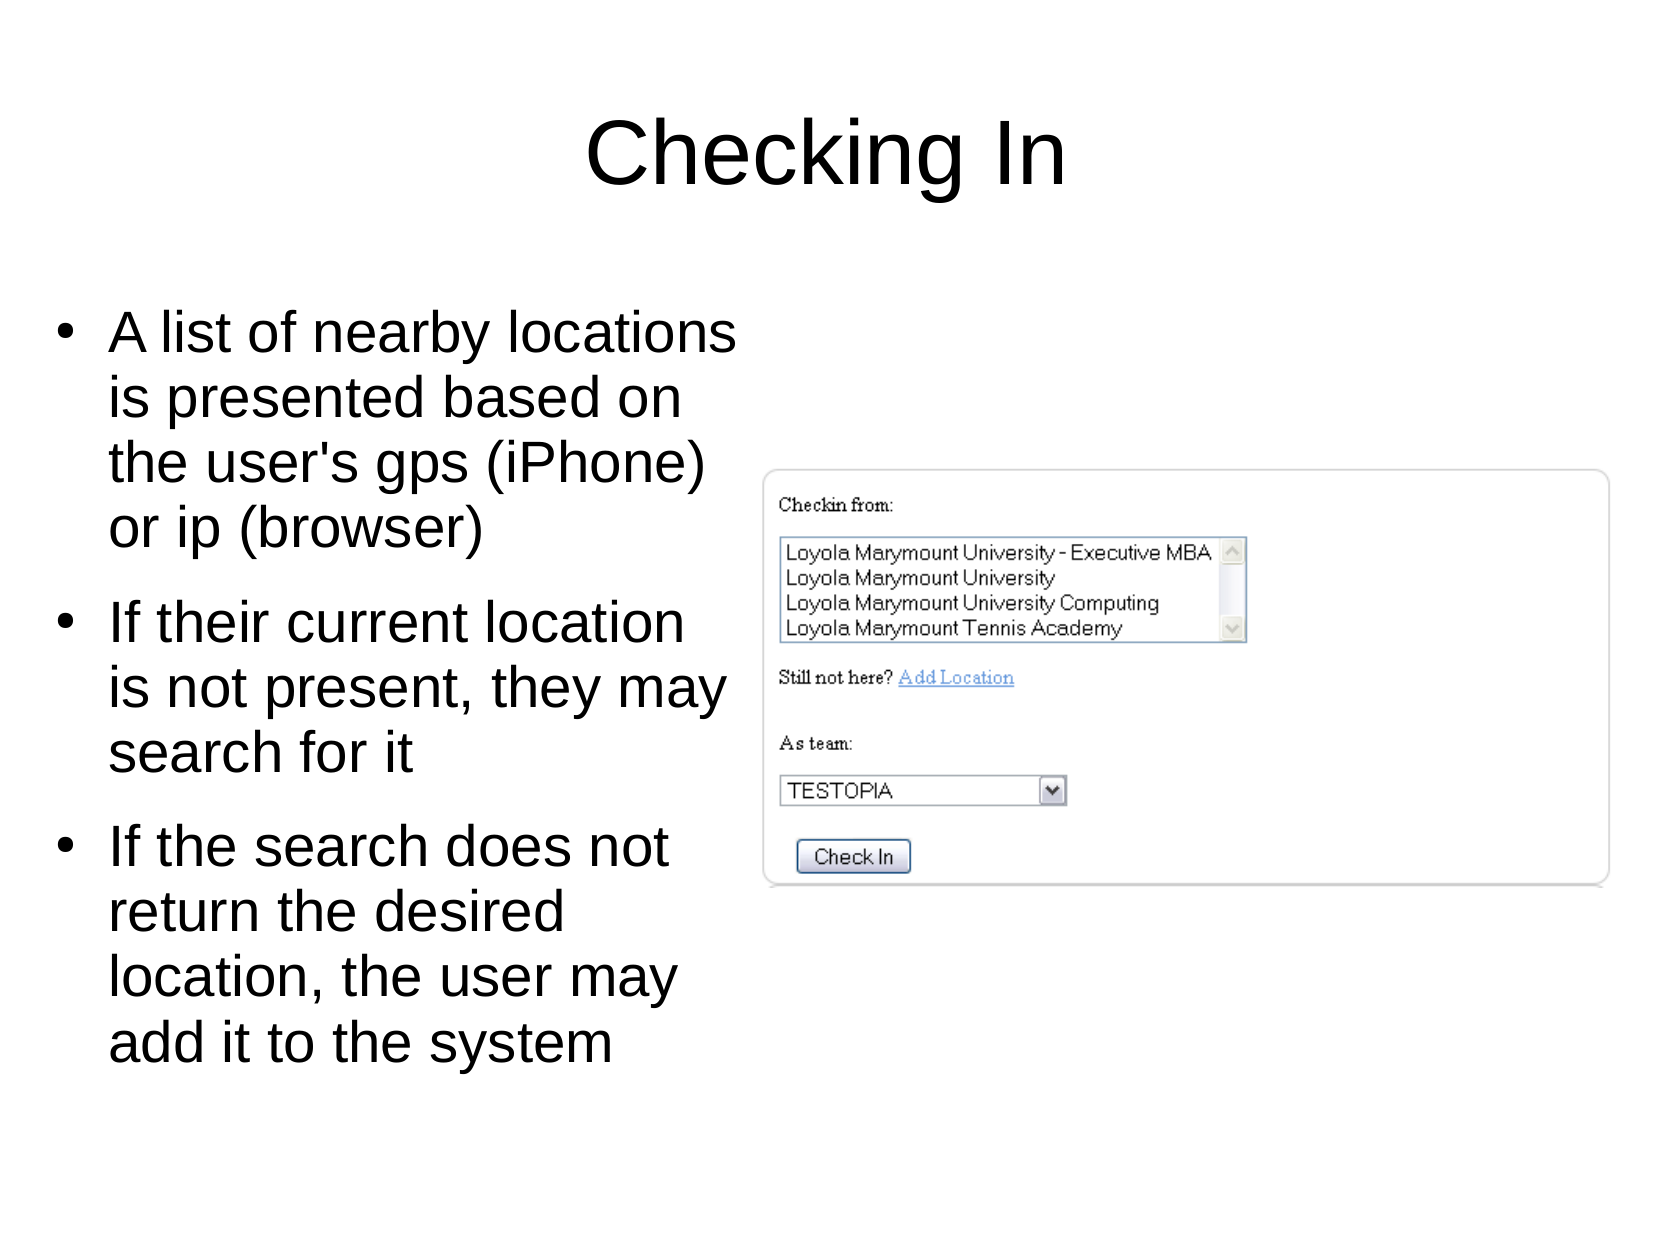

# Checking In
A list of nearby locations is presented based on the user's gps (iPhone) or ip (browser)
If their current location is not present, they may search for it
If the search does not return the desired location, the user may add it to the system